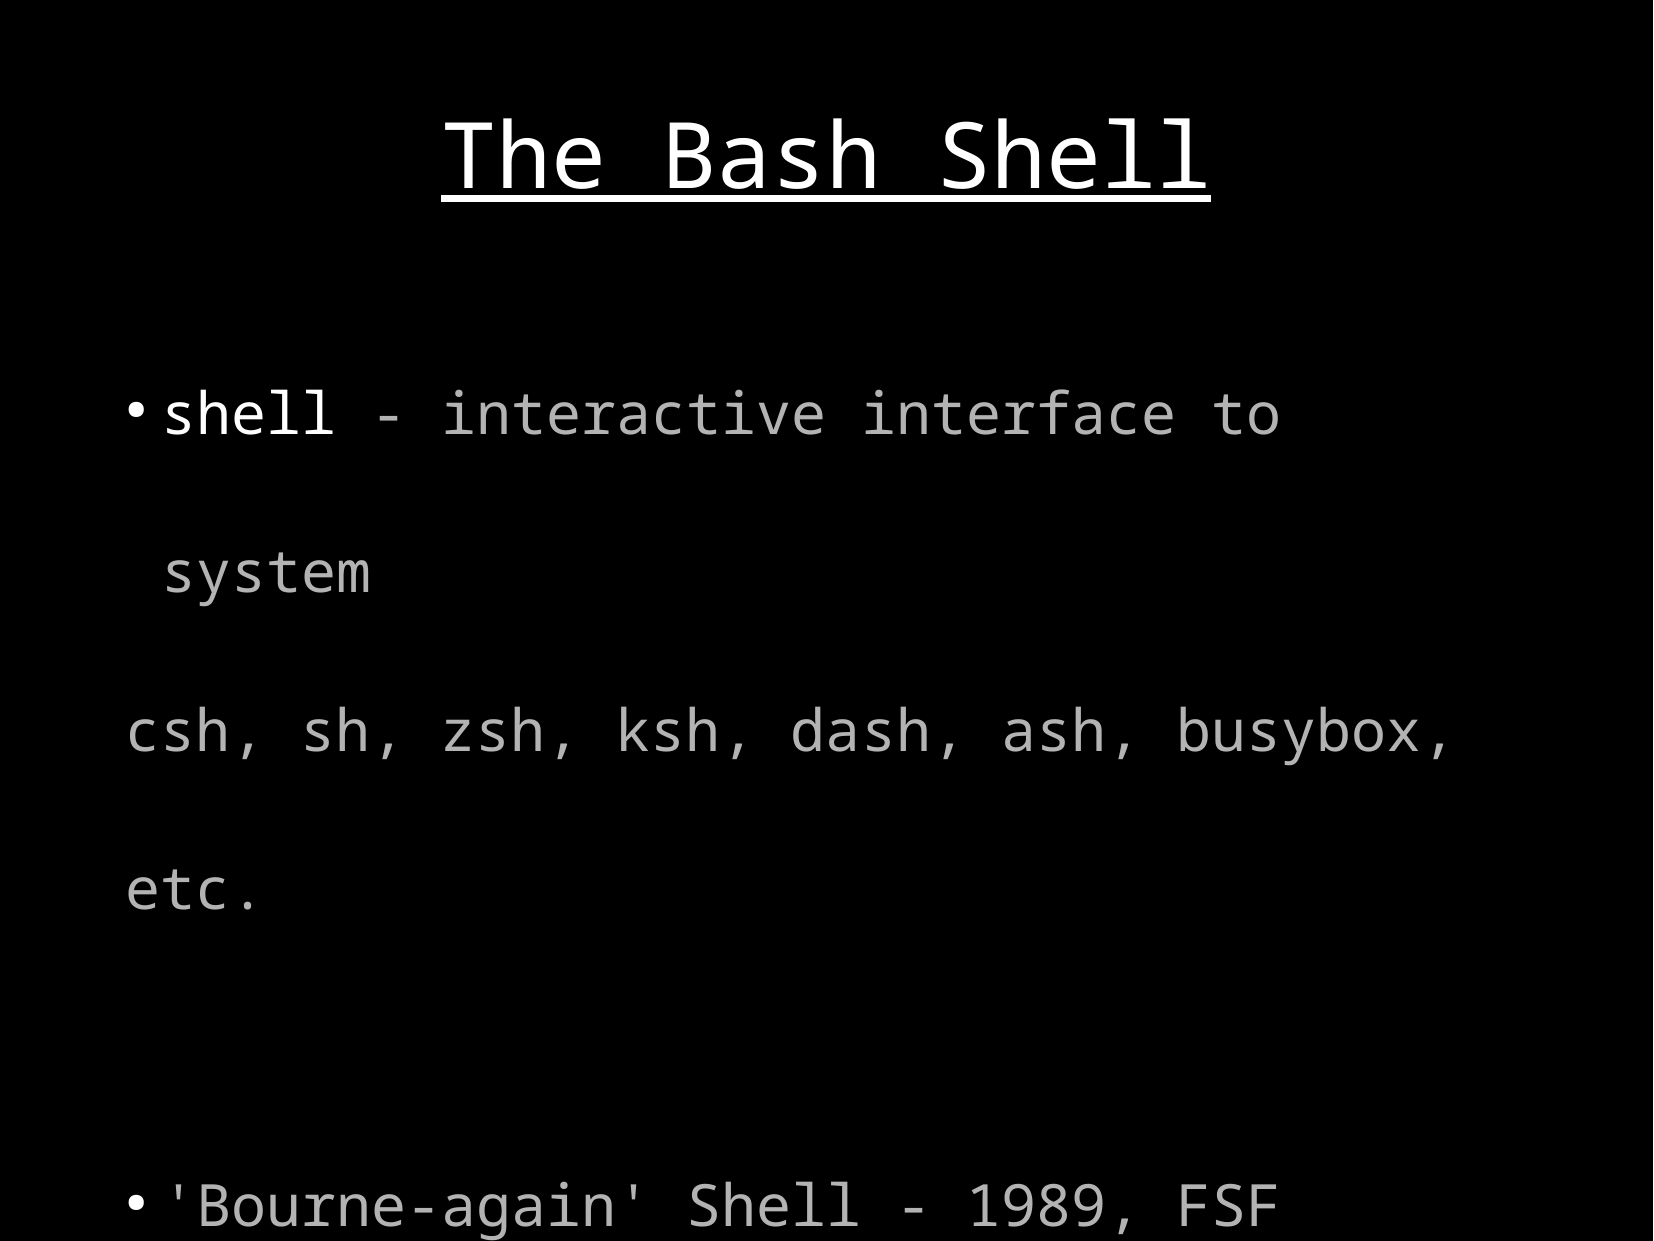

# The Bash Shell
| shell - interactive interface to system csh, sh, zsh, ksh, dash, ash, busybox, etc. 'Bourne-again' Shell - 1989, FSF GNU replacement to Bourne shell - 1977, AT&T Default to nearly all GNU/Linux distributions | |
| --- | --- |